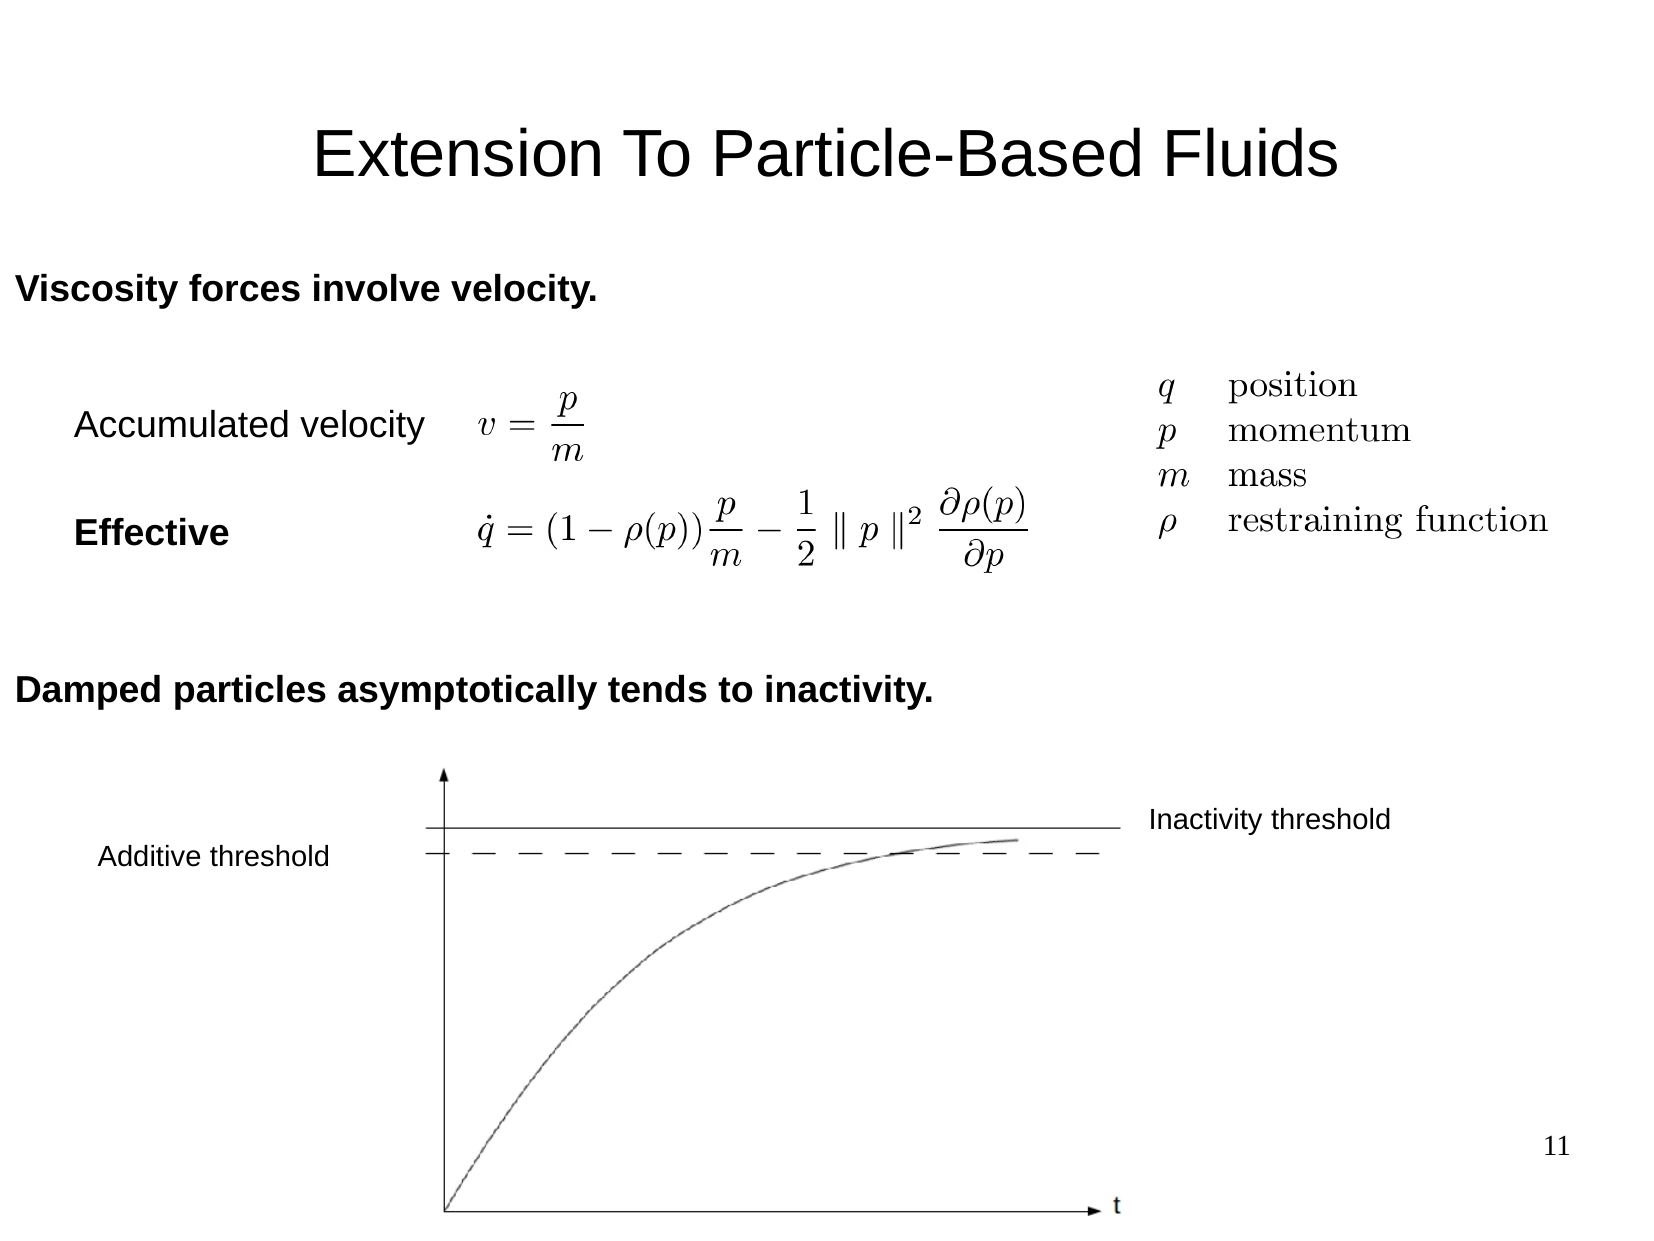

# Extension To Particle-Based Fluids
Viscosity forces involve velocity.
Accumulated velocity
Effective
Damped particles asymptotically tends to inactivity.
Inactivity threshold
Additive threshold
11